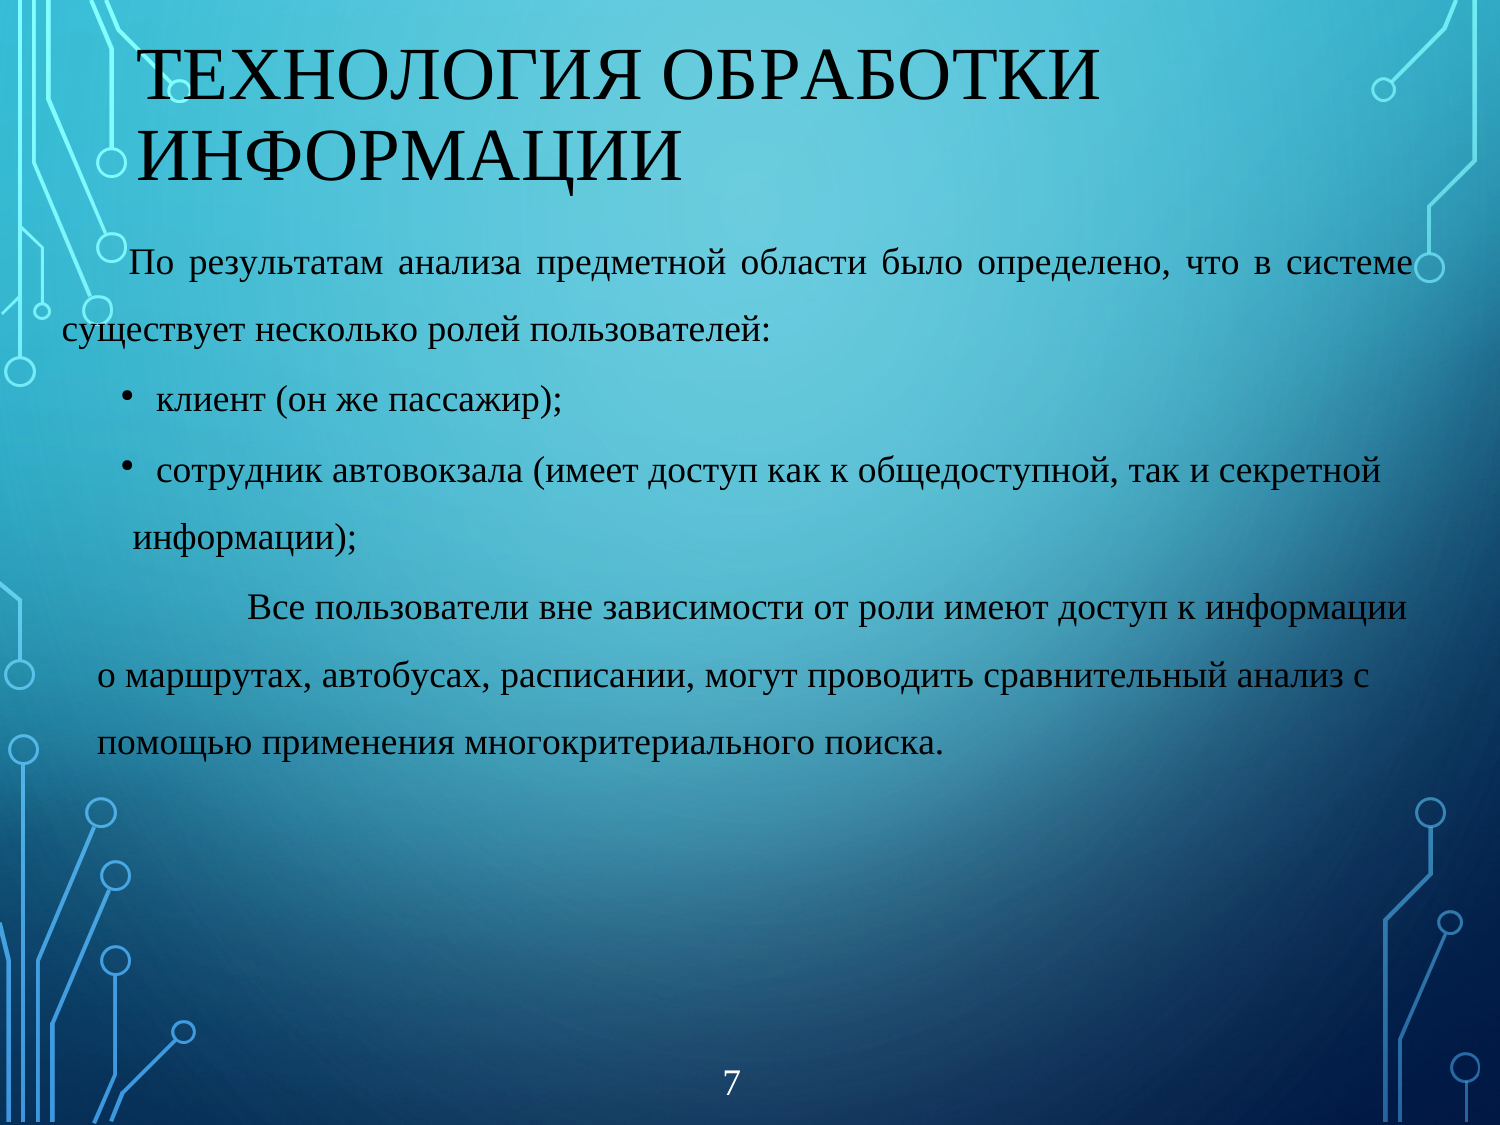

ТЕХНОЛОГИЯ ОБРАБОТКИ ИНФОРМАЦИИ
По результатам анализа предметной области было определено, что в системе существует несколько ролей пользователей:
клиент (он же пассажир);
сотрудник автовокзала (имеет доступ как к общедоступной, так и секретной информации);
	Все пользователи вне зависимости от роли имеют доступ к информации о маршрутах, автобусах, расписании, могут проводить сравнительный анализ с помощью применения многокритериального поиска.